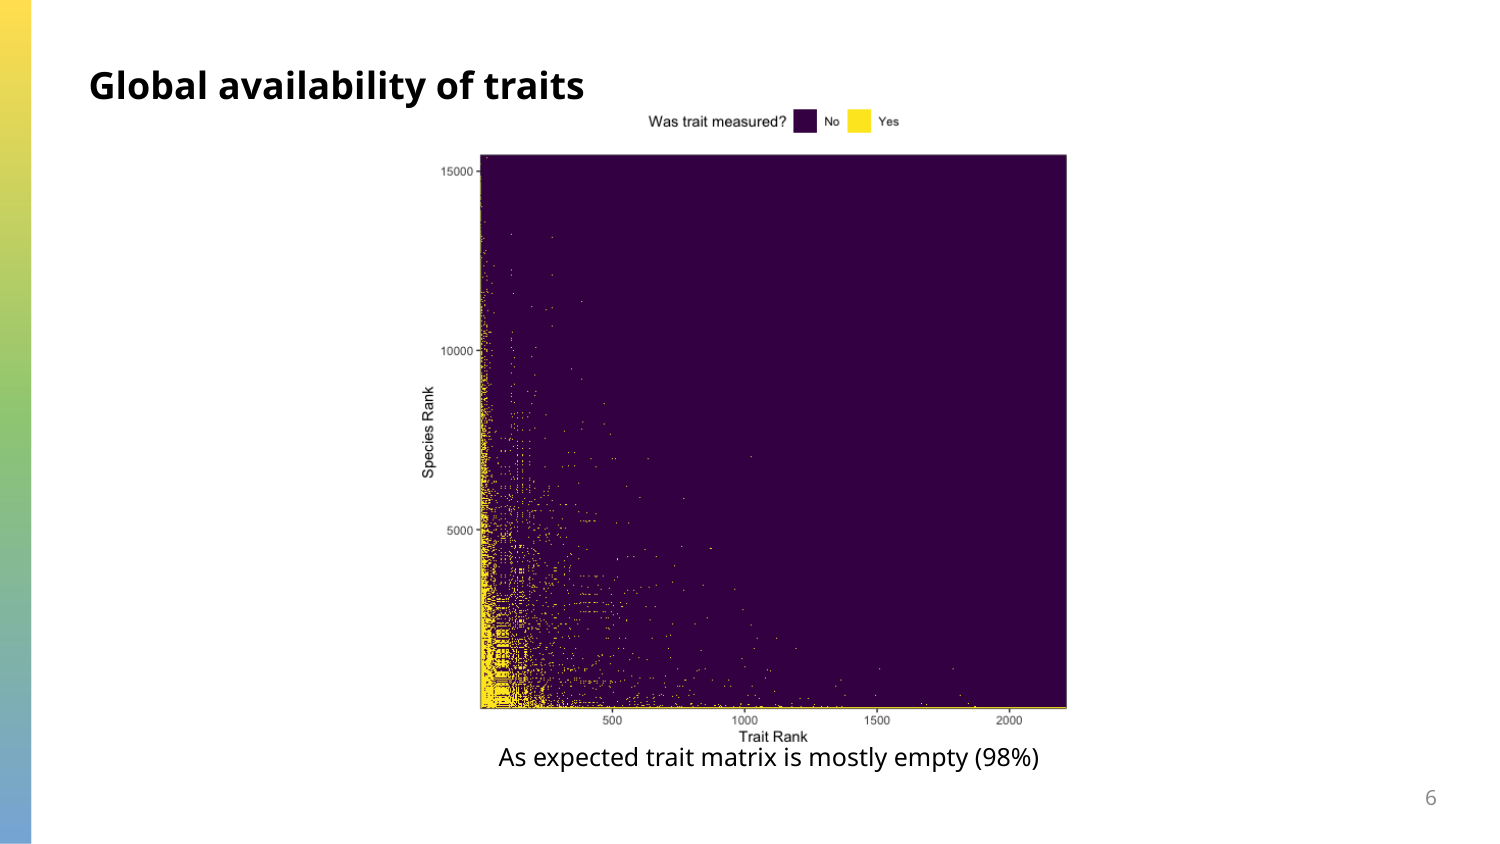

# Global availability of traits
As expected trait matrix is mostly empty (98%)